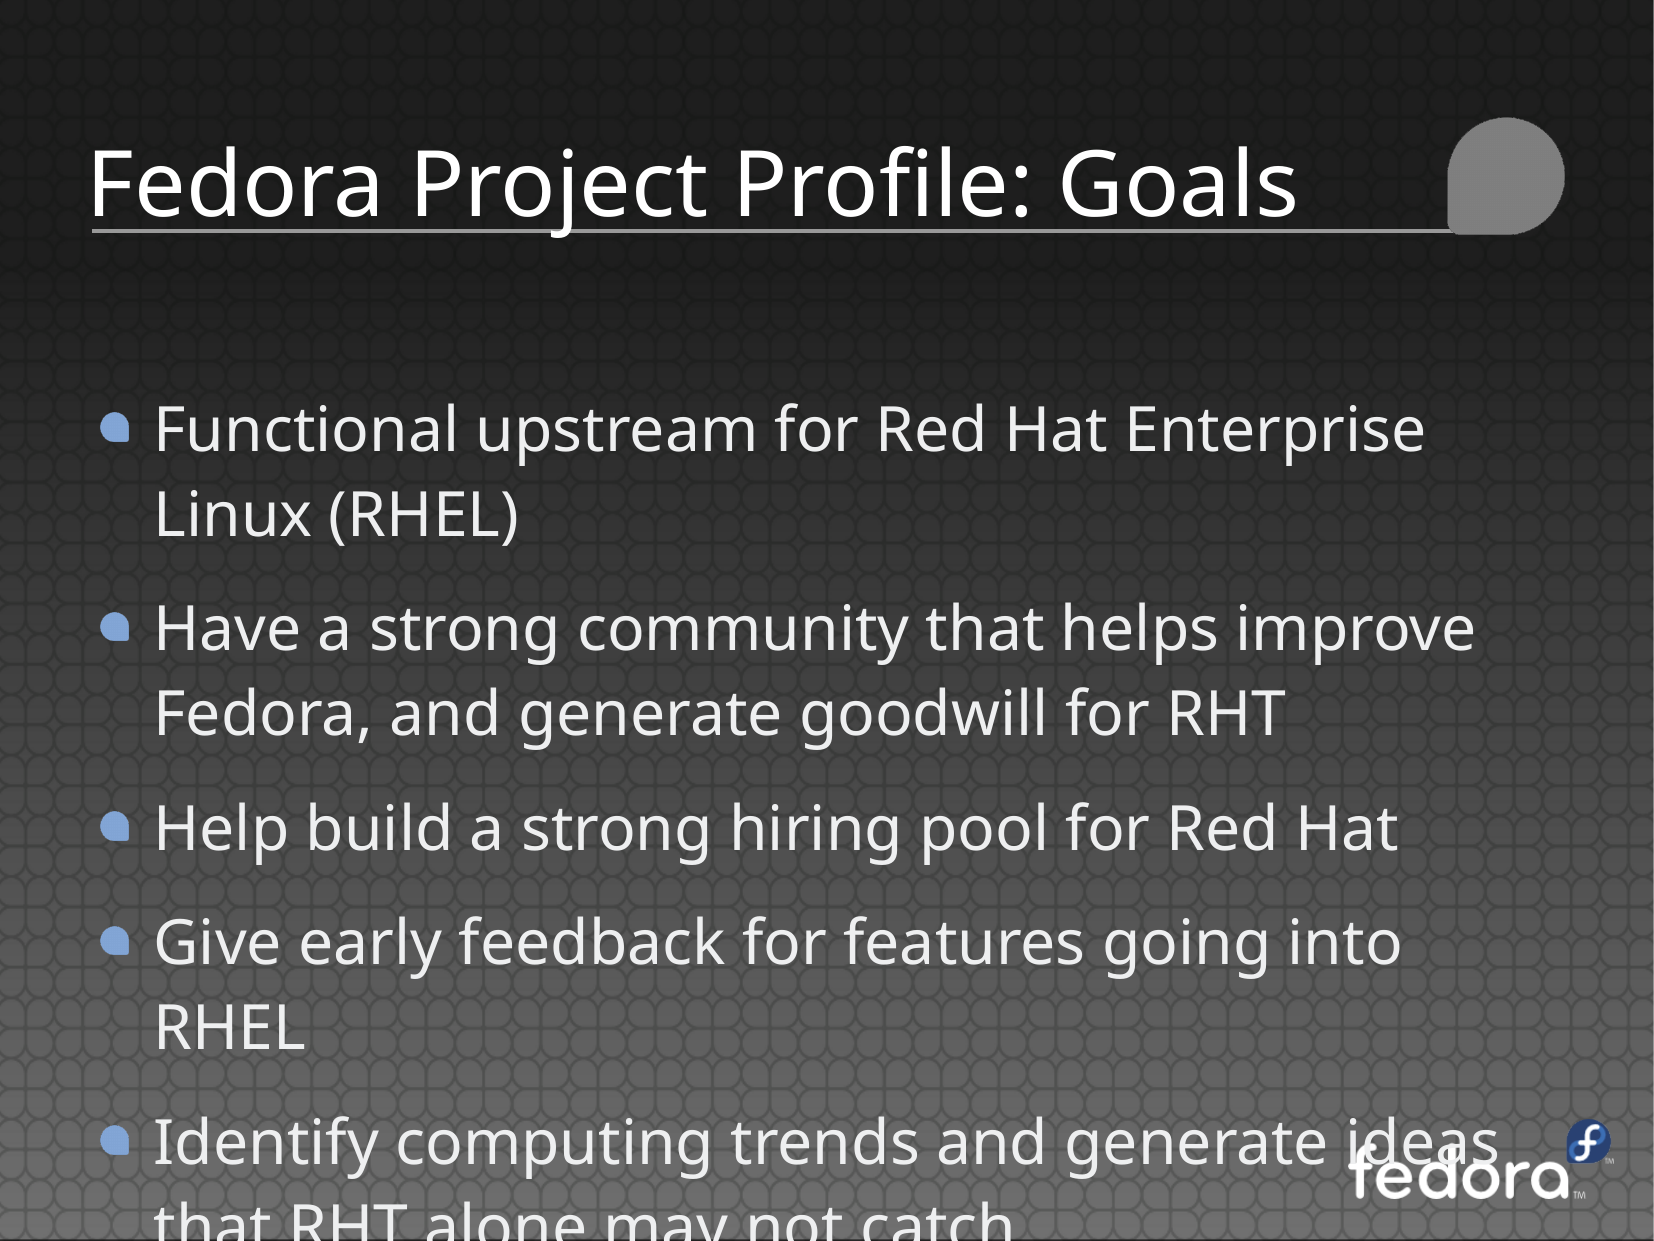

# Fedora Project Profile: Goals
Functional upstream for Red Hat Enterprise Linux (RHEL)
Have a strong community that helps improve Fedora, and generate goodwill for RHT
Help build a strong hiring pool for Red Hat
Give early feedback for features going into RHEL
Identify computing trends and generate ideas that RHT alone may not catch